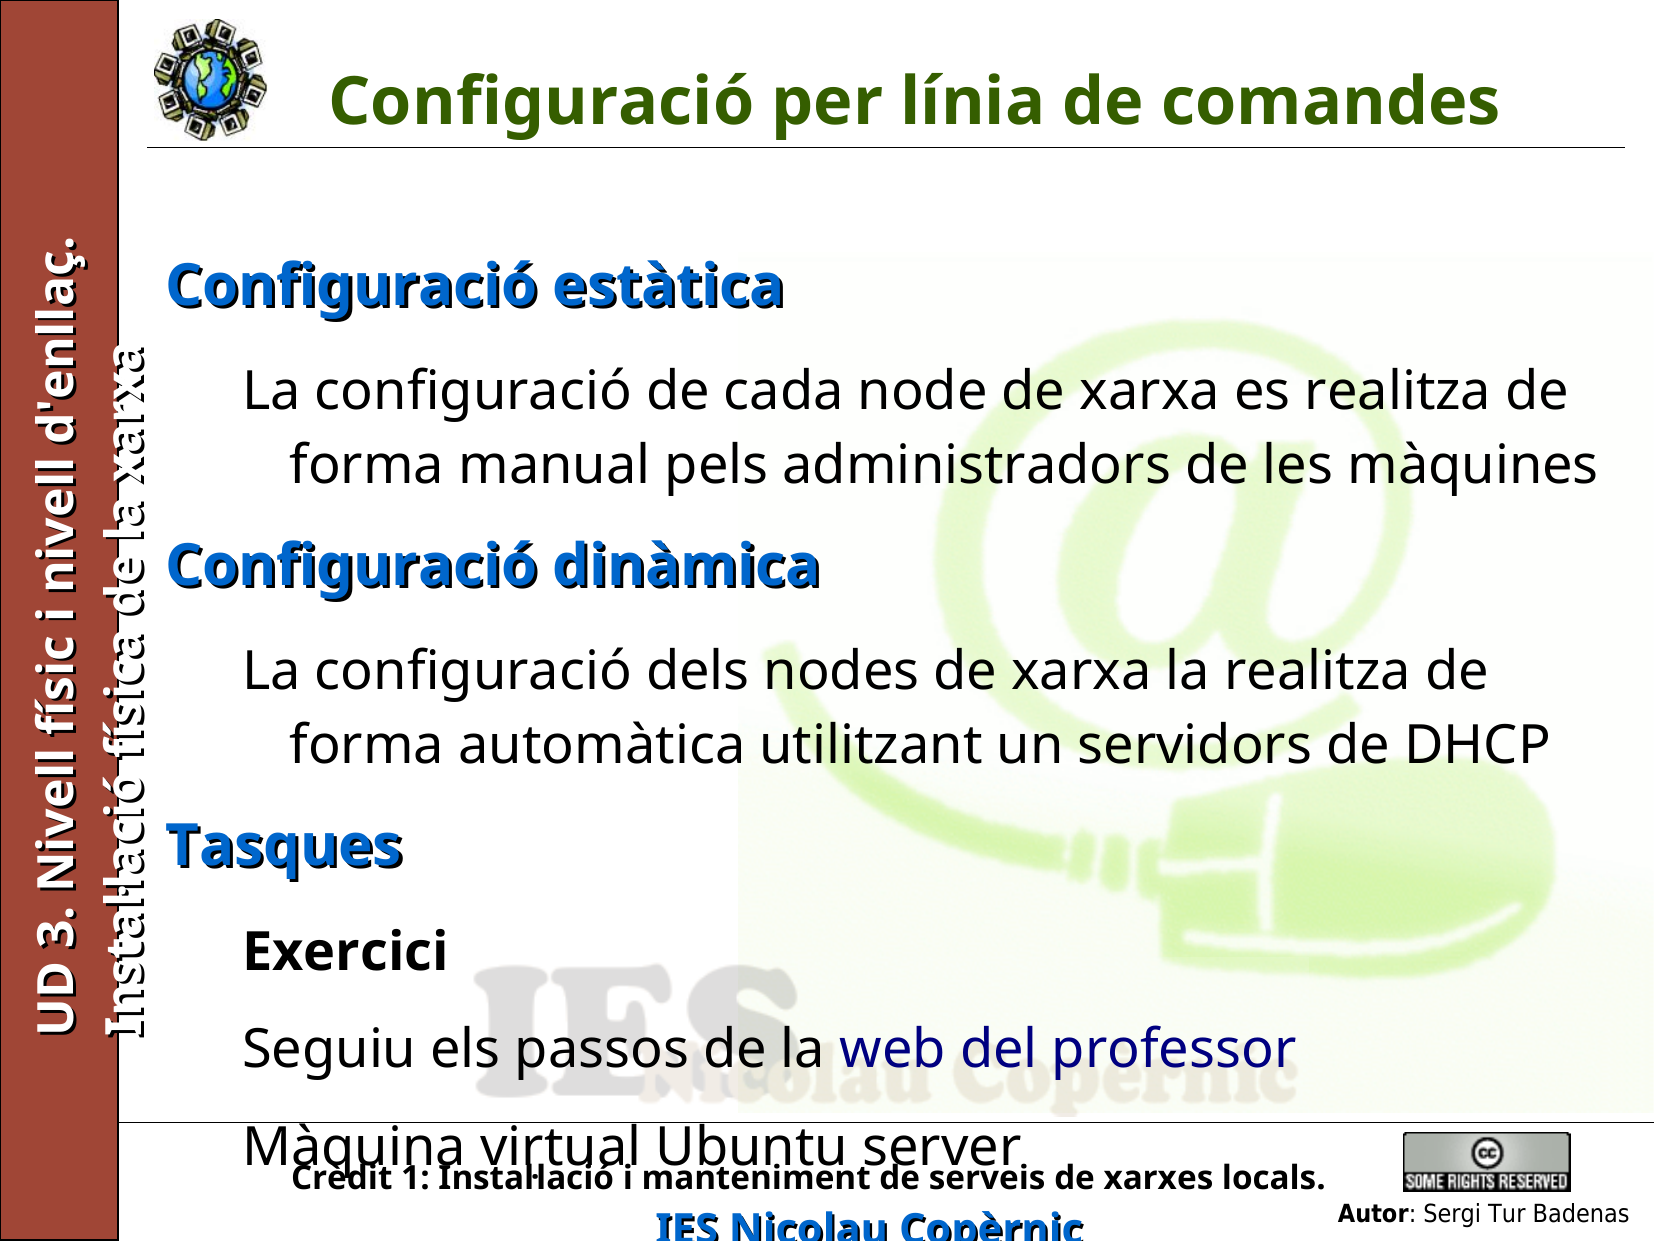

# Configuració per línia de comandes
Configuració estàtica
La configuració de cada node de xarxa es realitza de forma manual pels administradors de les màquines
Configuració dinàmica
La configuració dels nodes de xarxa la realitza de forma automàtica utilitzant un servidors de DHCP
Tasques
Exercici
Seguiu els passos de la web del professor
Màquina virtual Ubuntu server